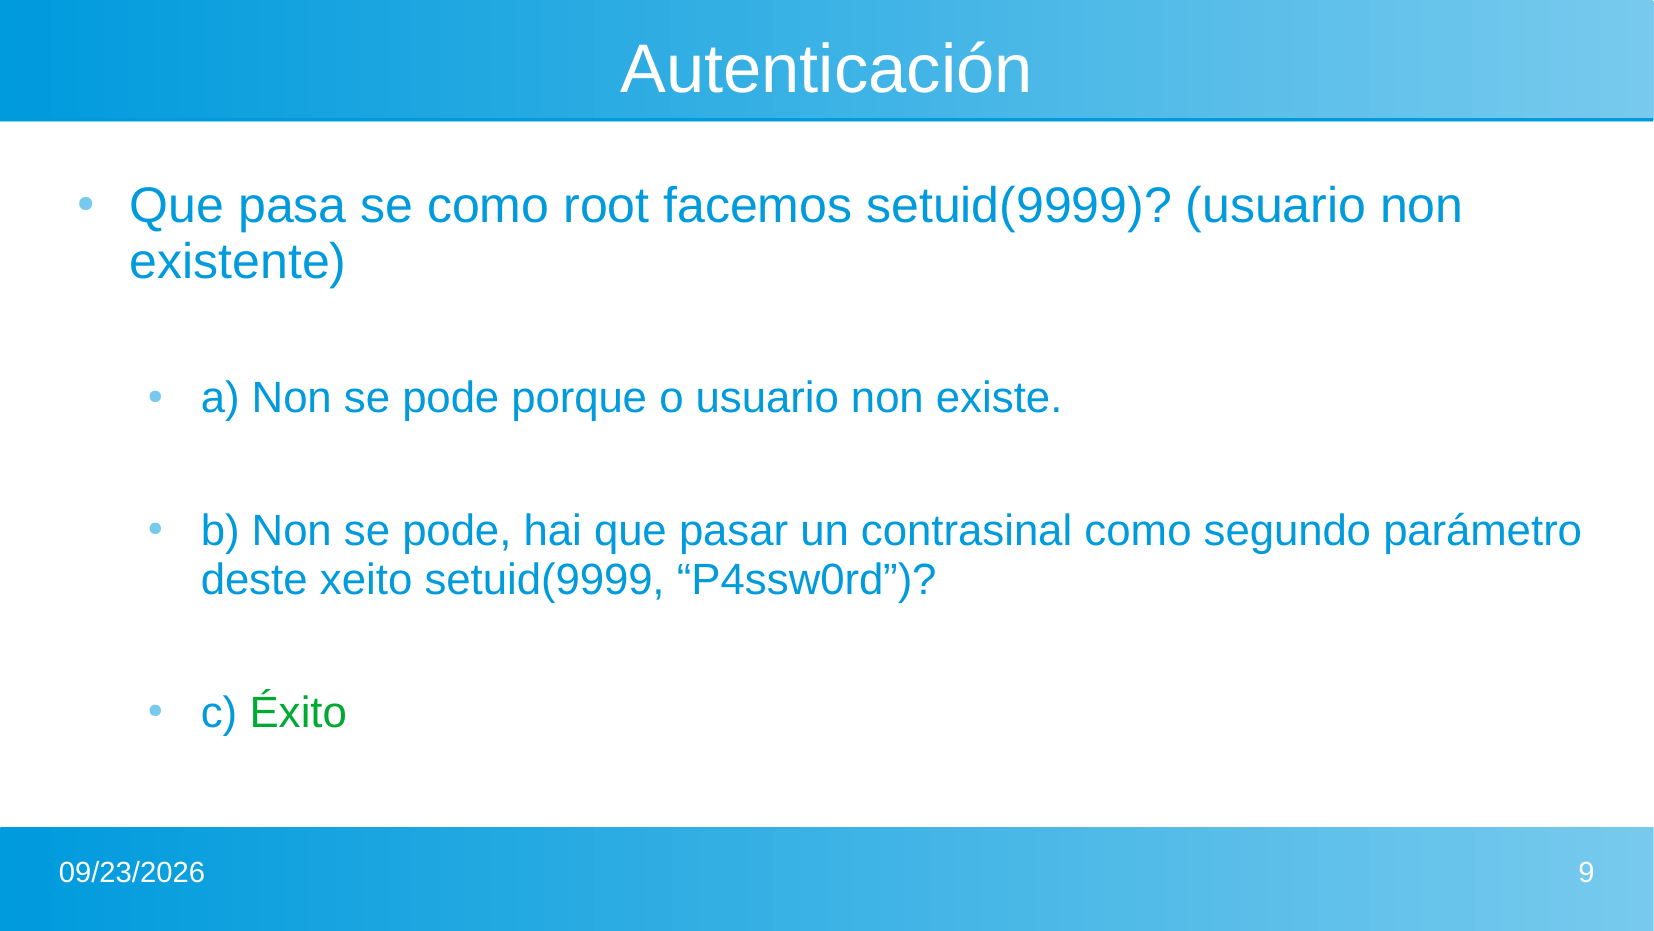

# Autenticación
Que pasa se como root facemos setuid(9999)? (usuario non existente)
a) Non se pode porque o usuario non existe.
b) Non se pode, hai que pasar un contrasinal como segundo parámetro deste xeito setuid(9999, “P4ssw0rd”)?
c) Éxito
9